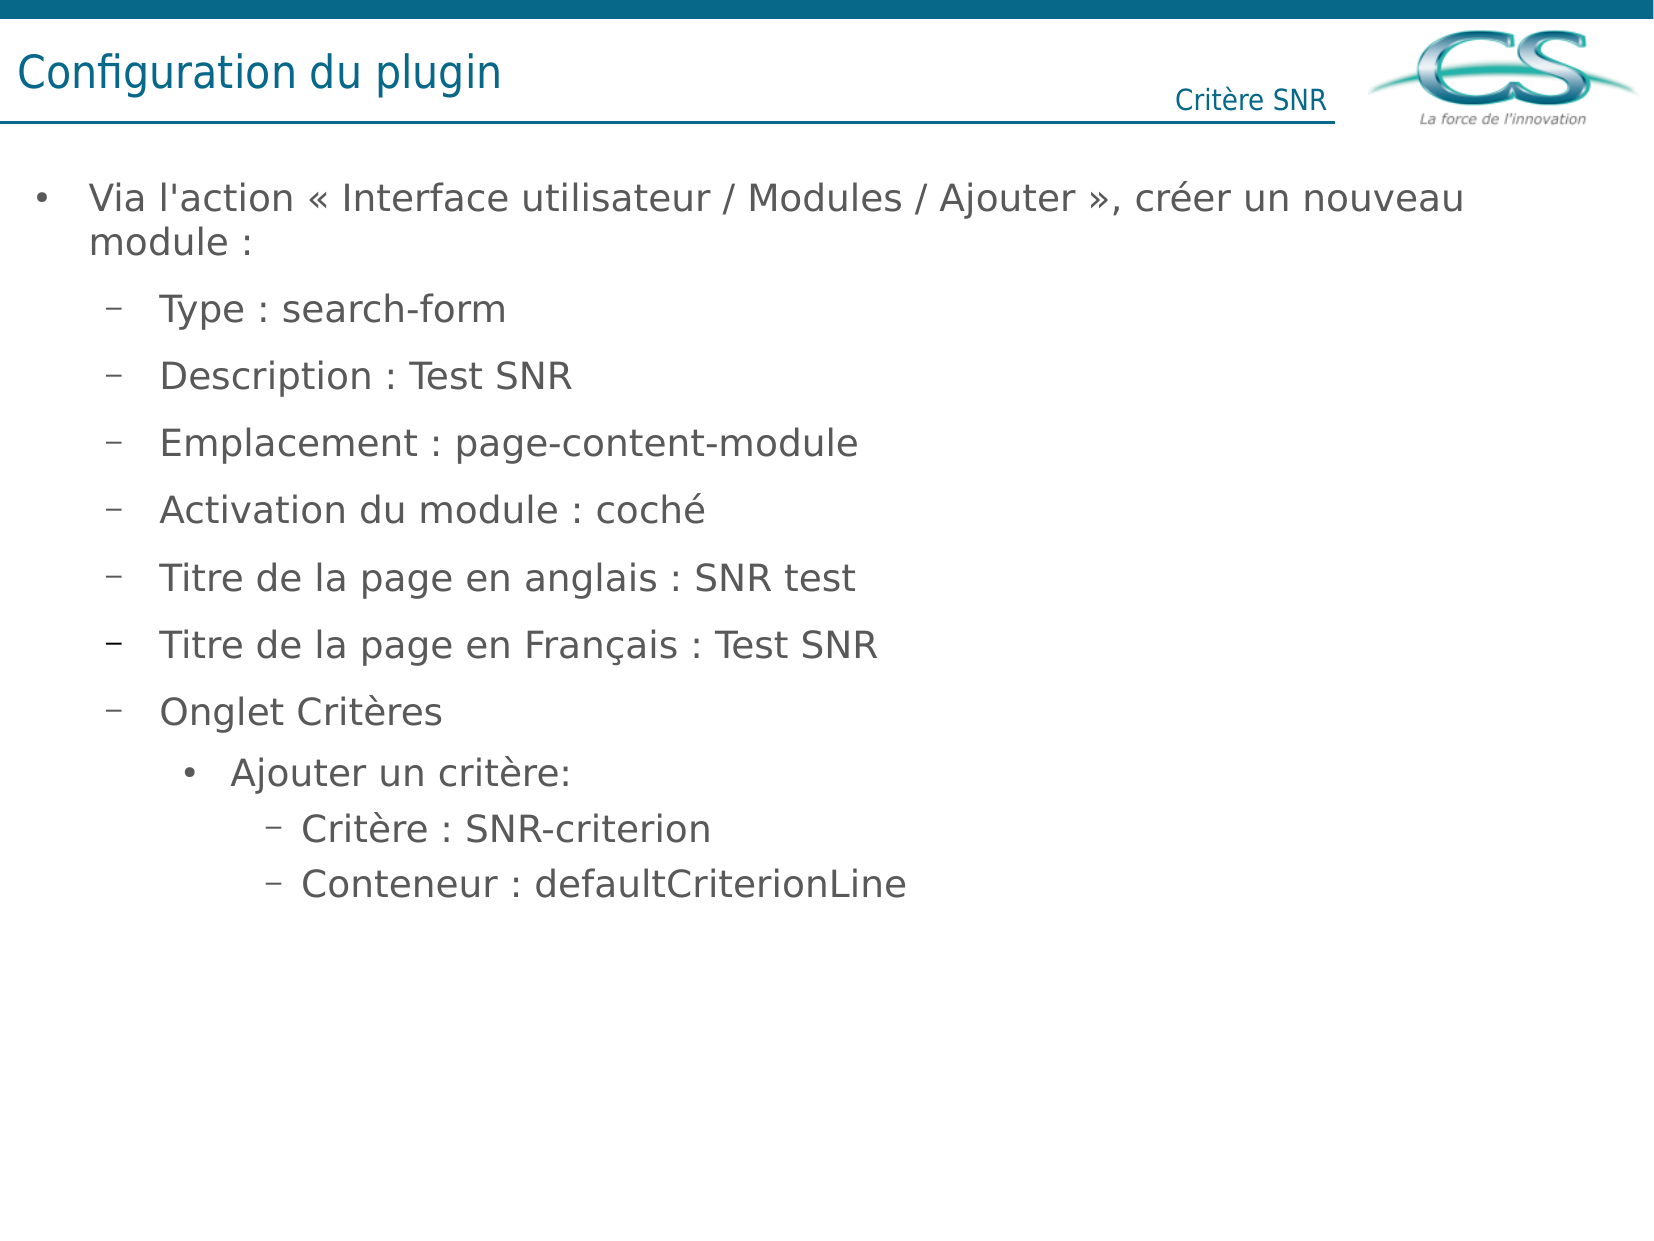

Configuration du plugin
Critère SNR
# Via l'action « Interface utilisateur / Modules / Ajouter », créer un nouveau module :
Type : search-form
Description : Test SNR
Emplacement : page-content-module
Activation du module : coché
Titre de la page en anglais : SNR test
Titre de la page en Français : Test SNR
Onglet Critères
Ajouter un critère:
Critère : SNR-criterion
Conteneur : defaultCriterionLine